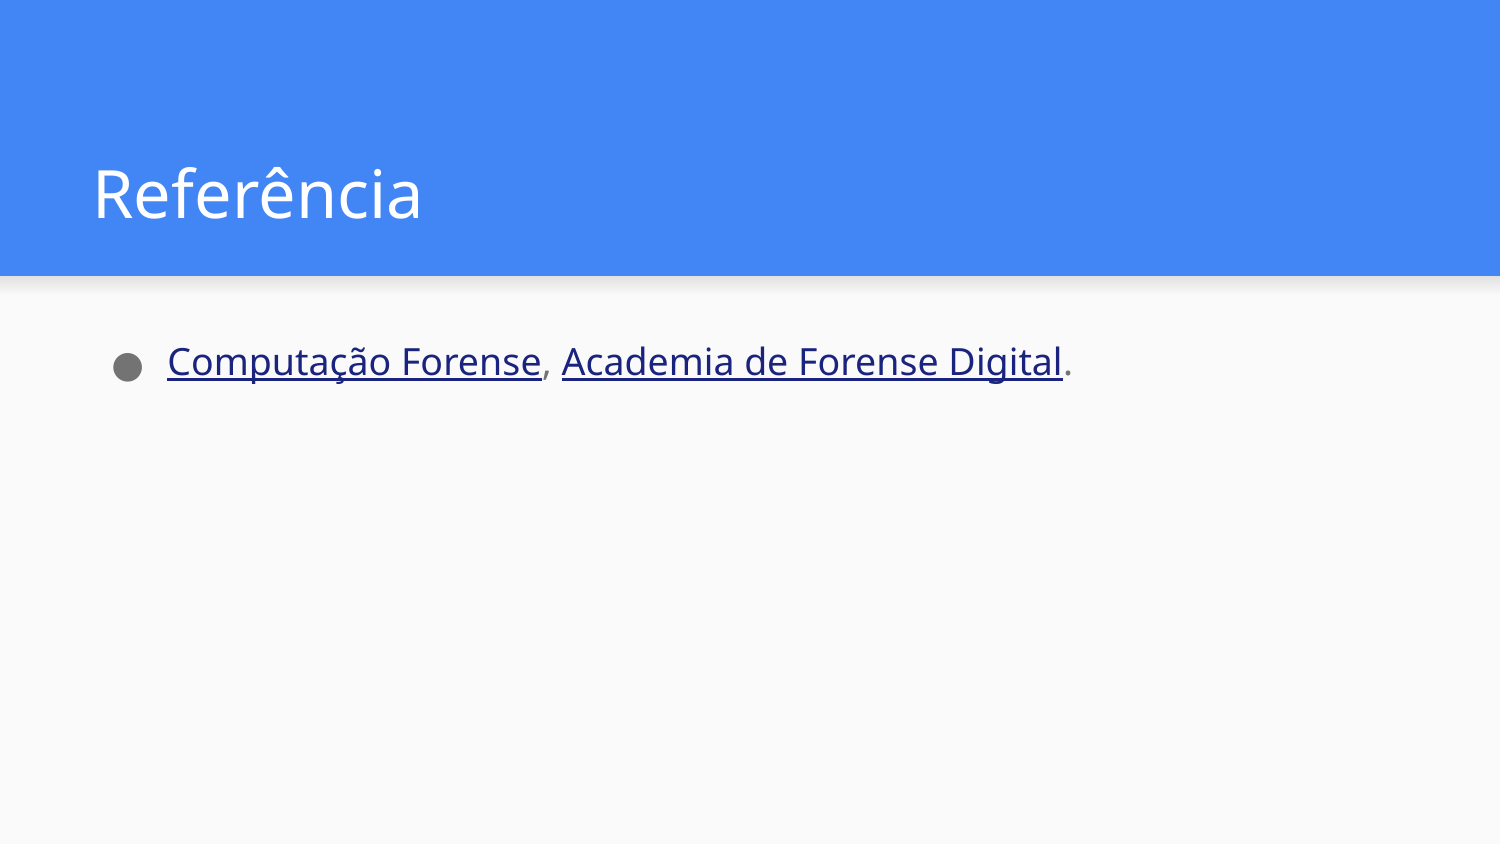

# Referência
Computação Forense, Academia de Forense Digital.